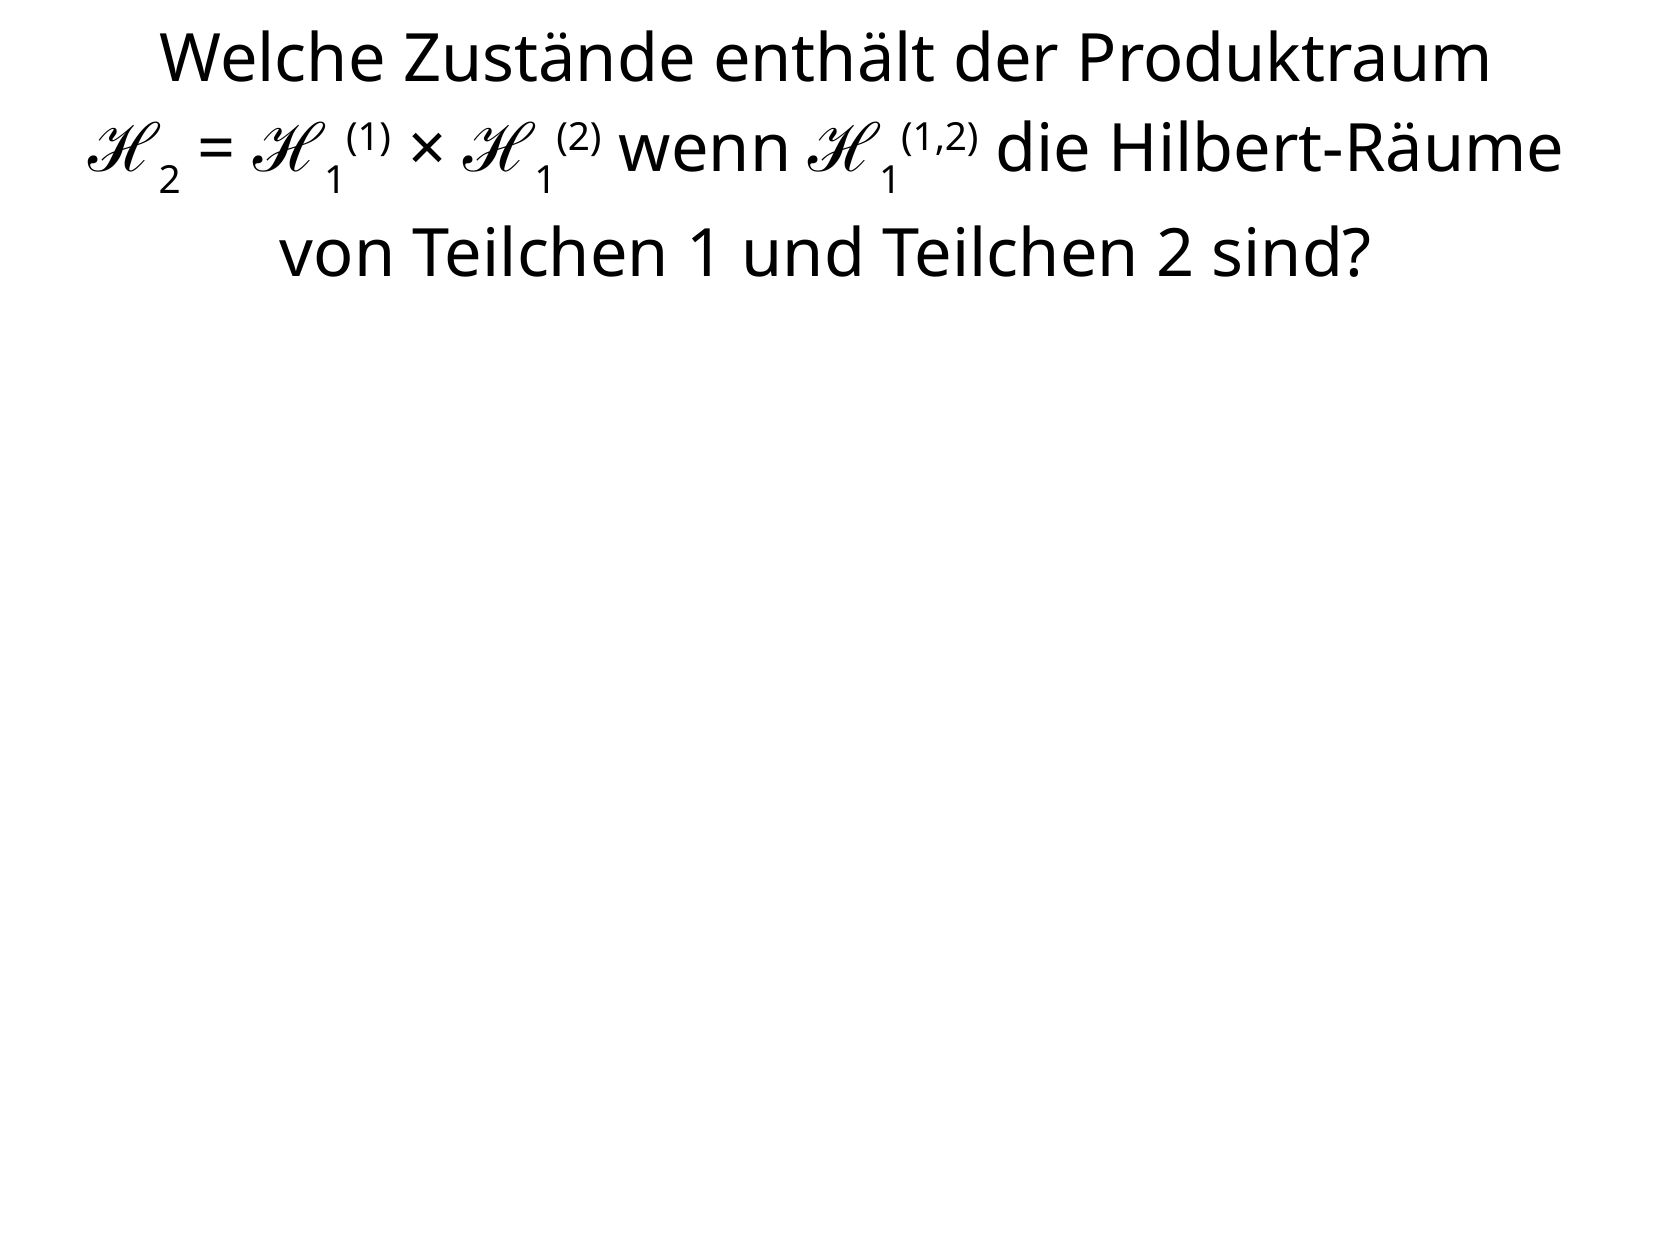

# Welche Zustände enthält der Produktraum ℋ2 = ℋ1(1) × ℋ1(2) wenn ℋ1(1,2) die Hilbert-Räume von Teilchen 1 und Teilchen 2 sind?